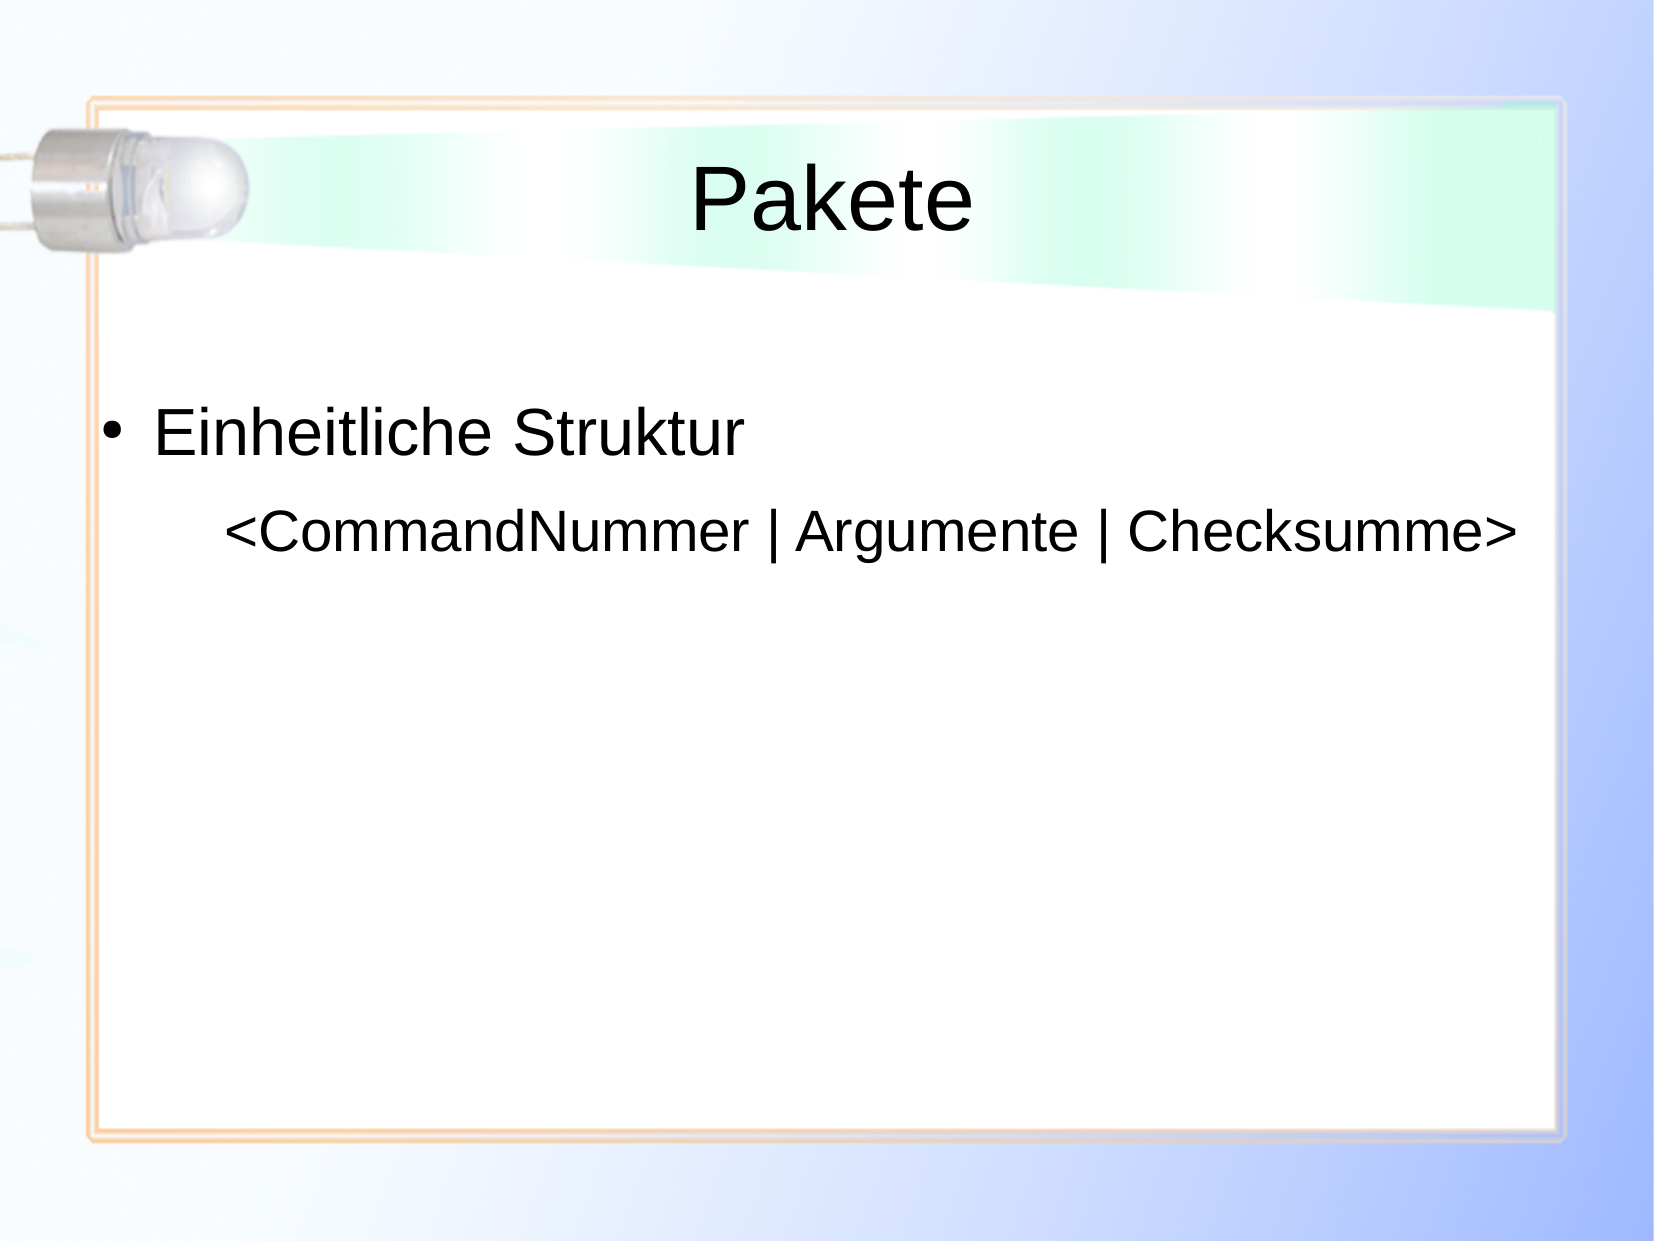

# Pakete
Einheitliche Struktur
<CommandNummer | Argumente | Checksumme>